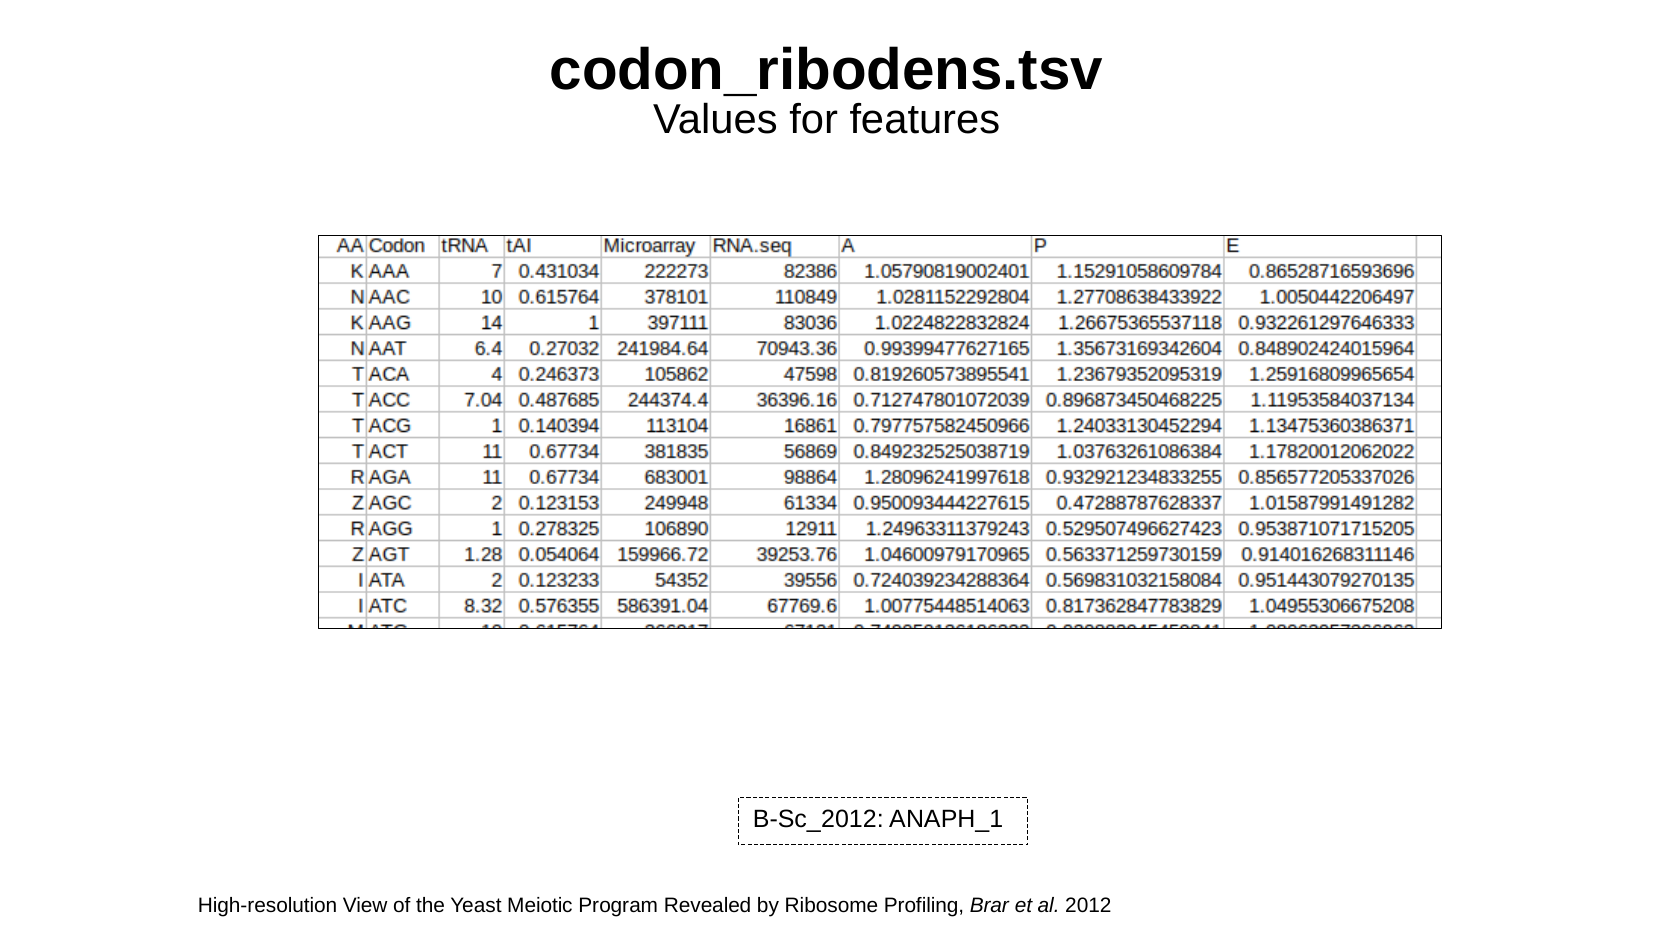

# codon_ribodens.tsv
Values for features
B-Sc_2012: ANAPH_1
18
High-resolution View of the Yeast Meiotic Program Revealed by Ribosome Profiling, Brar et al. 2012